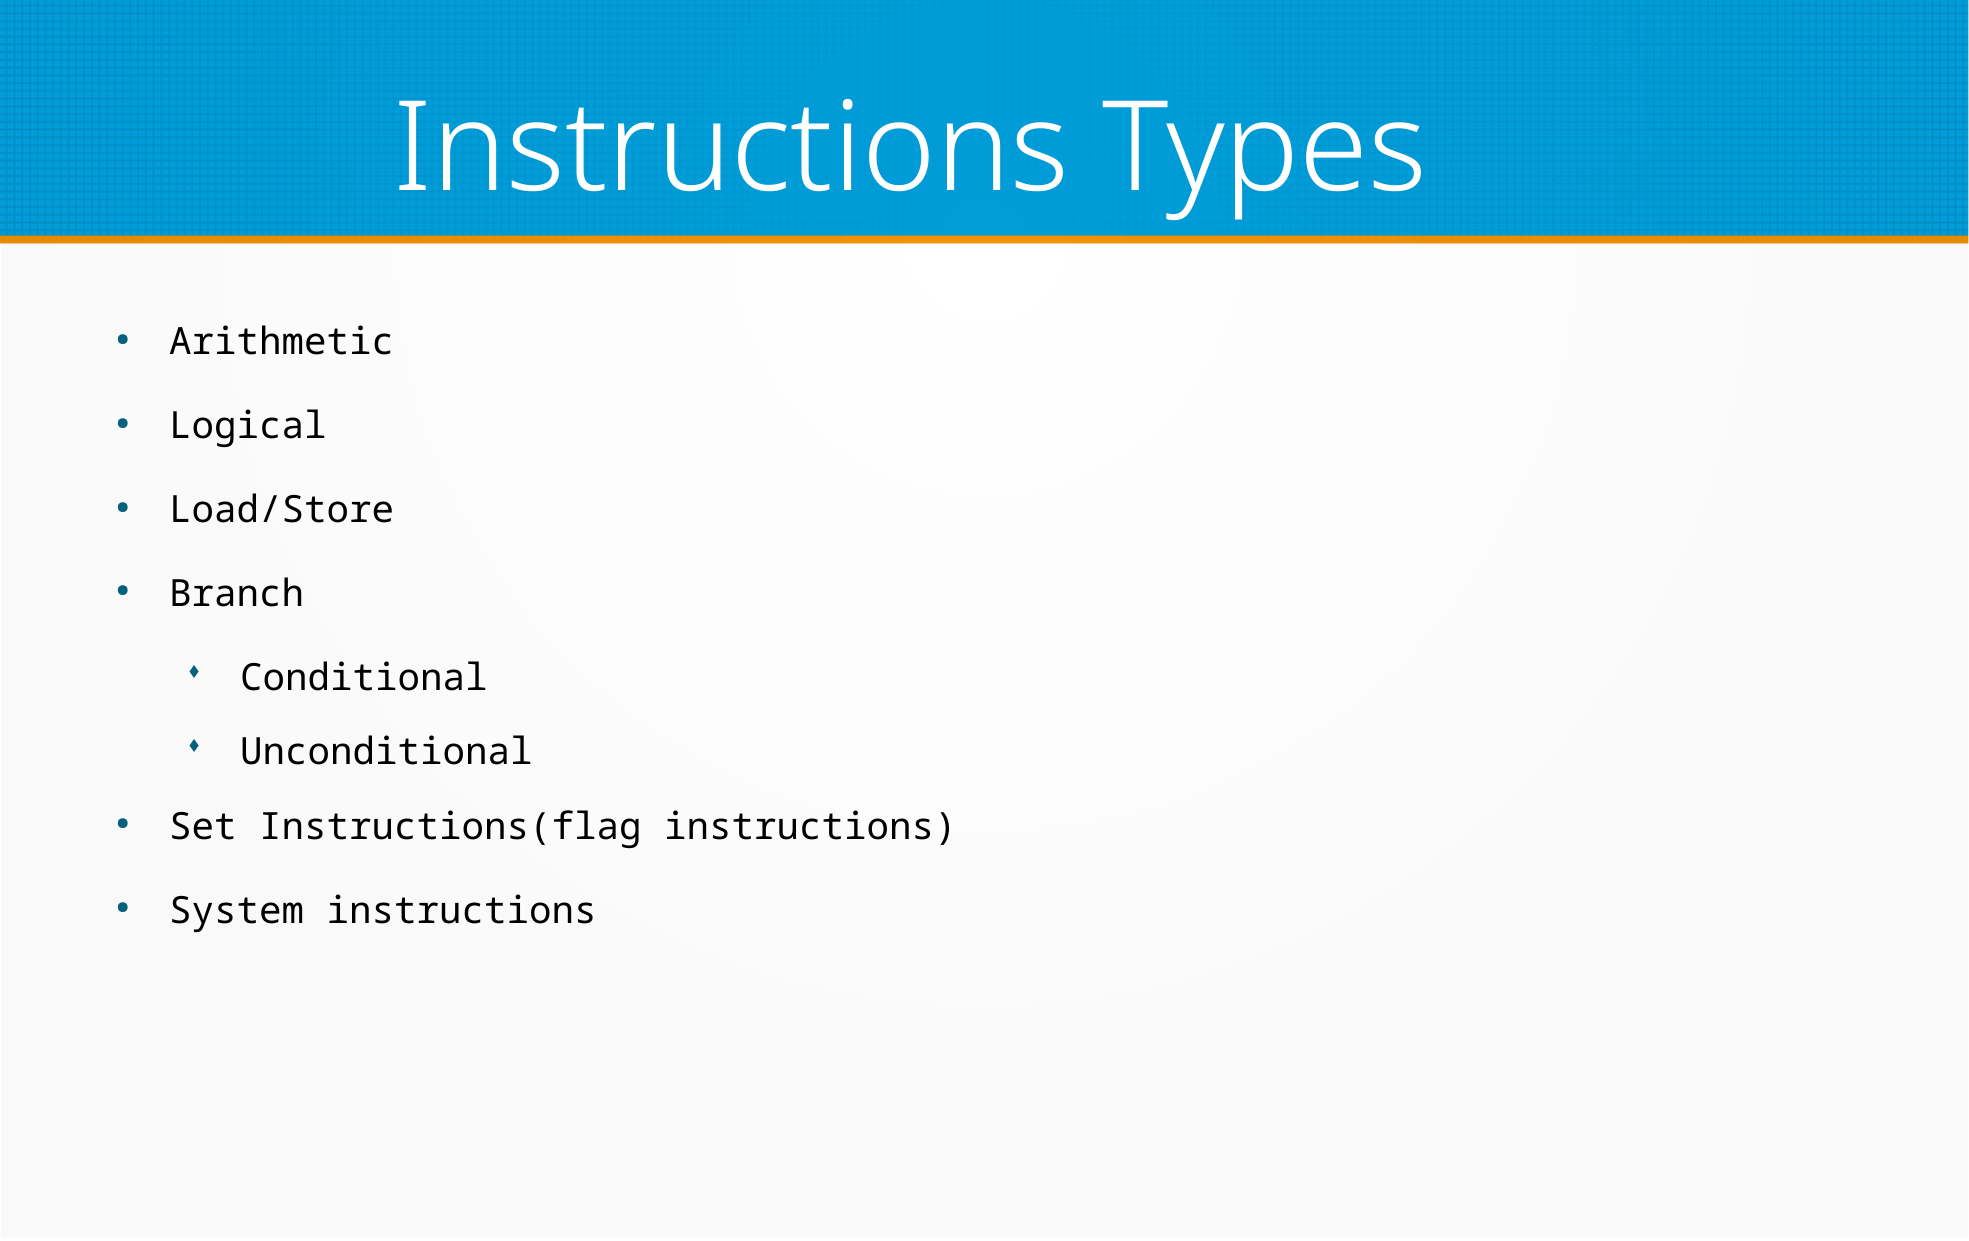

# Instructions Types
Arithmetic
Logical
Load/Store
Branch
Conditional
Unconditional
Set Instructions(flag instructions)
System instructions